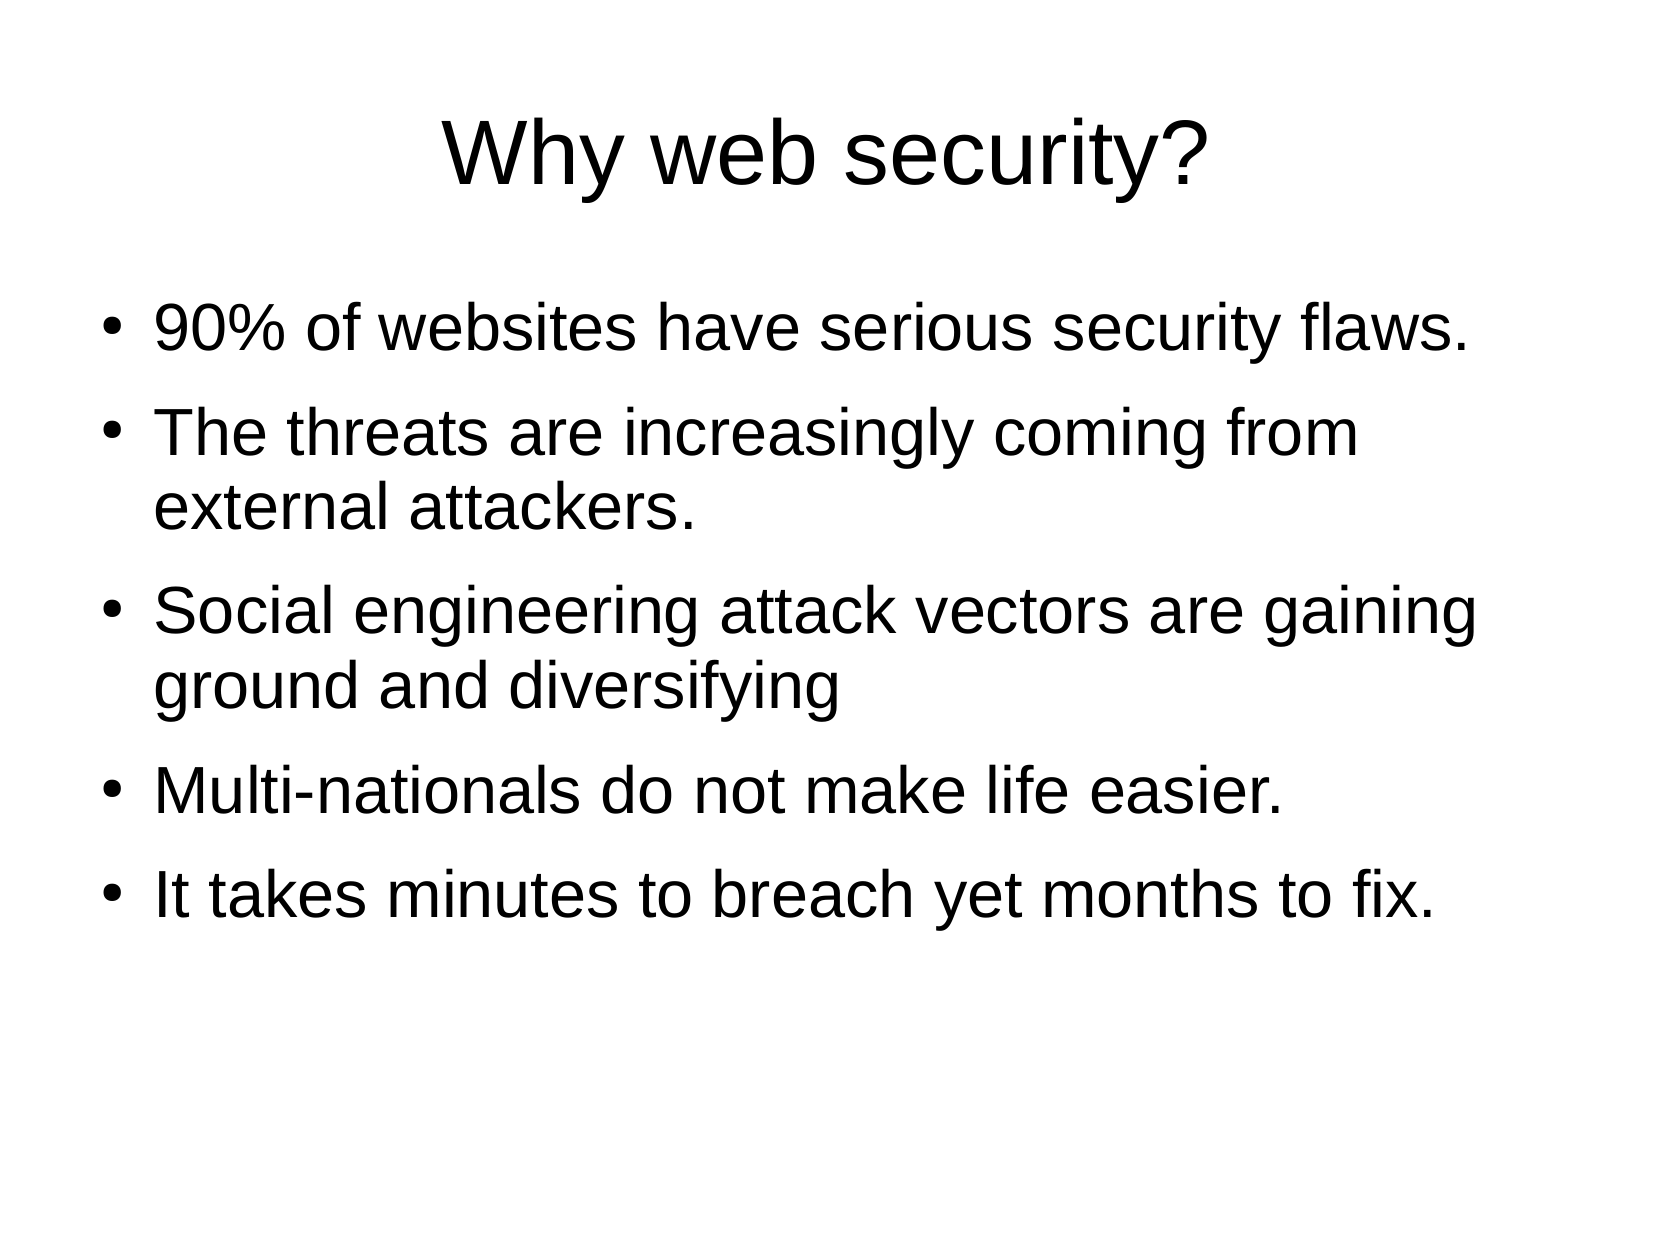

# Why web security?
90% of websites have serious security flaws.
The threats are increasingly coming from external attackers.
Social engineering attack vectors are gaining ground and diversifying
Multi-nationals do not make life easier.
It takes minutes to breach yet months to fix.